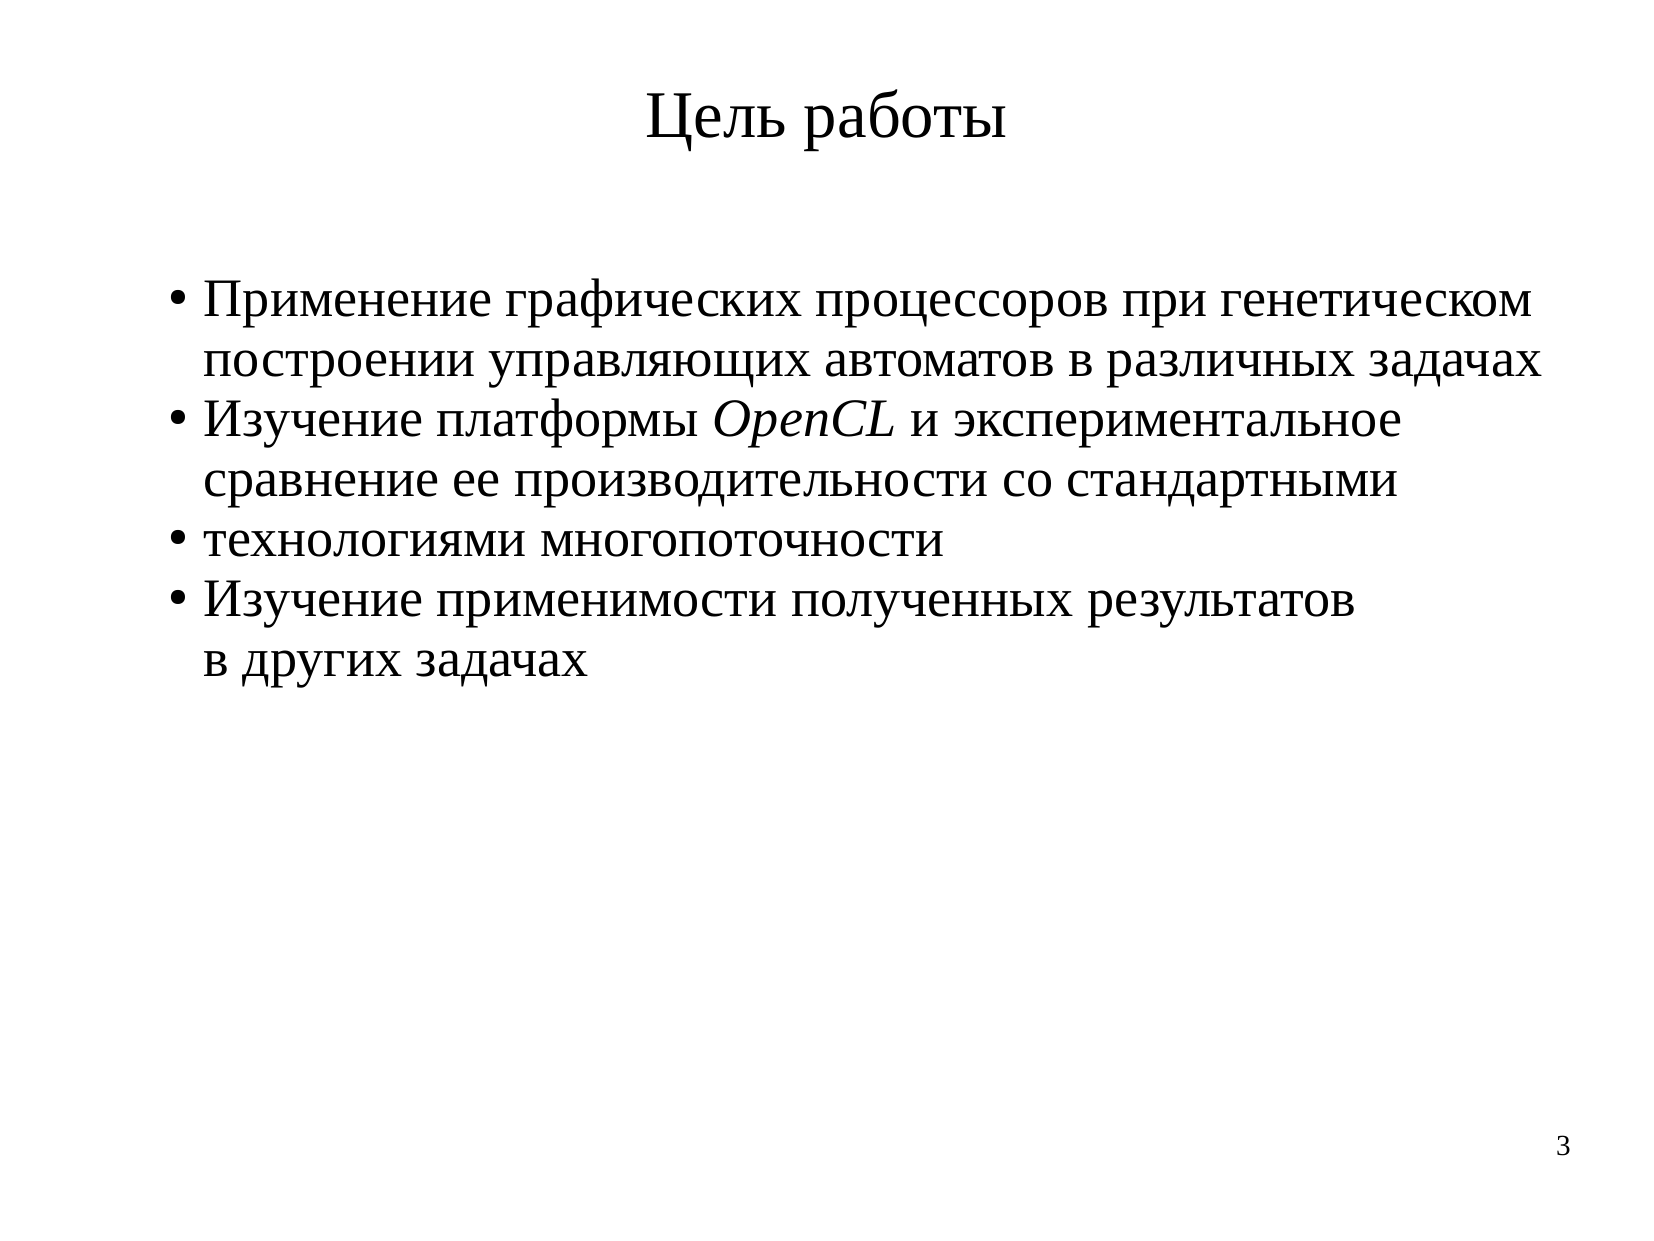

Цель работы
Применение графических процессоров при генетическом
построении управляющих автоматов в различных задачах
Изучение платформы OpenCL и экспериментальное
сравнение ее производительности со стандартными
технологиями многопоточности
Изучение применимости полученных результатов
в других задачах
3